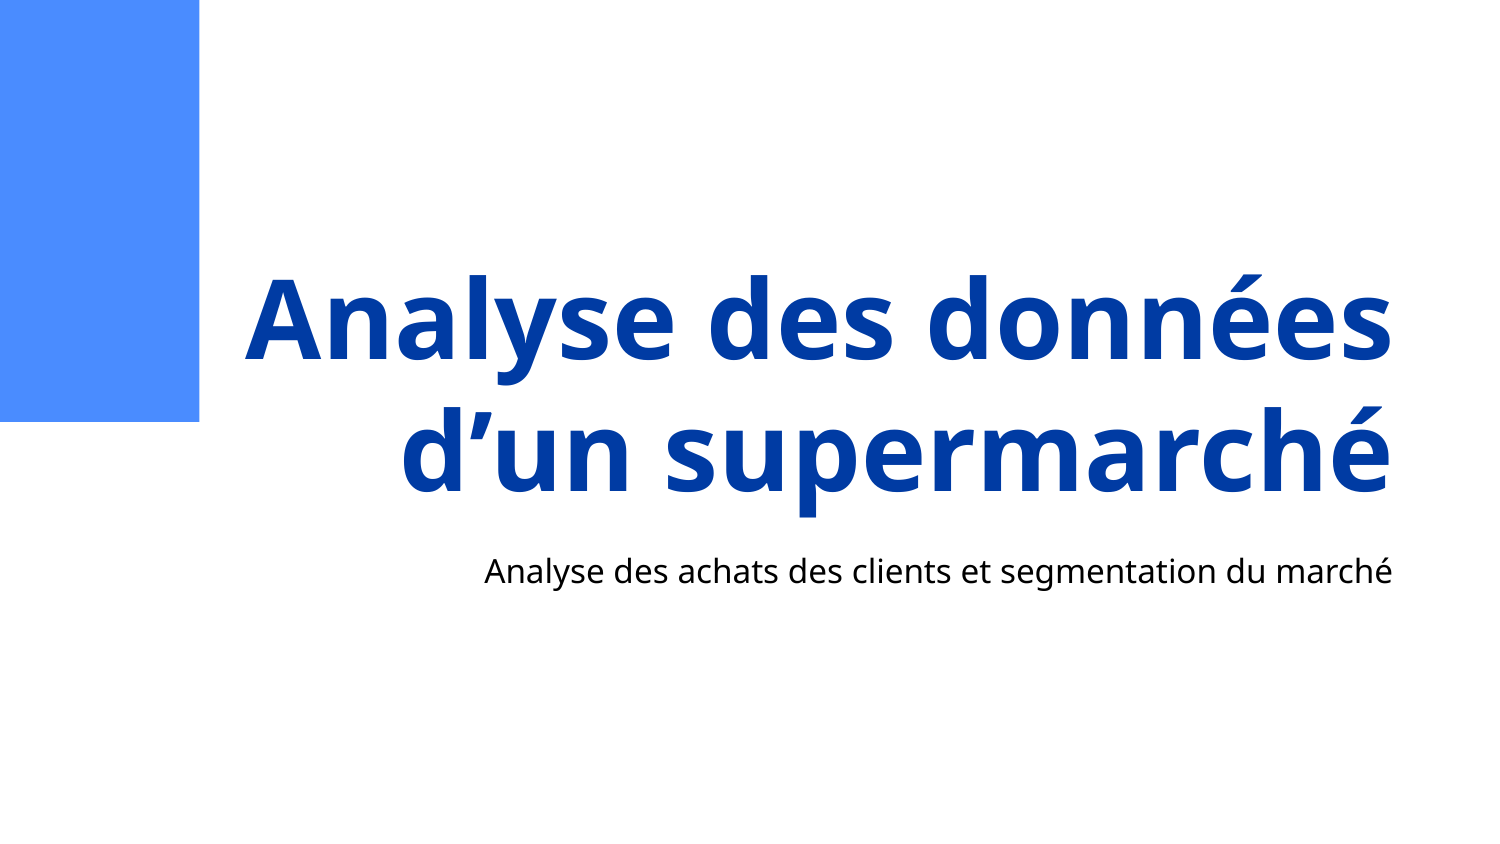

# Analyse des données d’un supermarché
Analyse des achats des clients et segmentation du marché